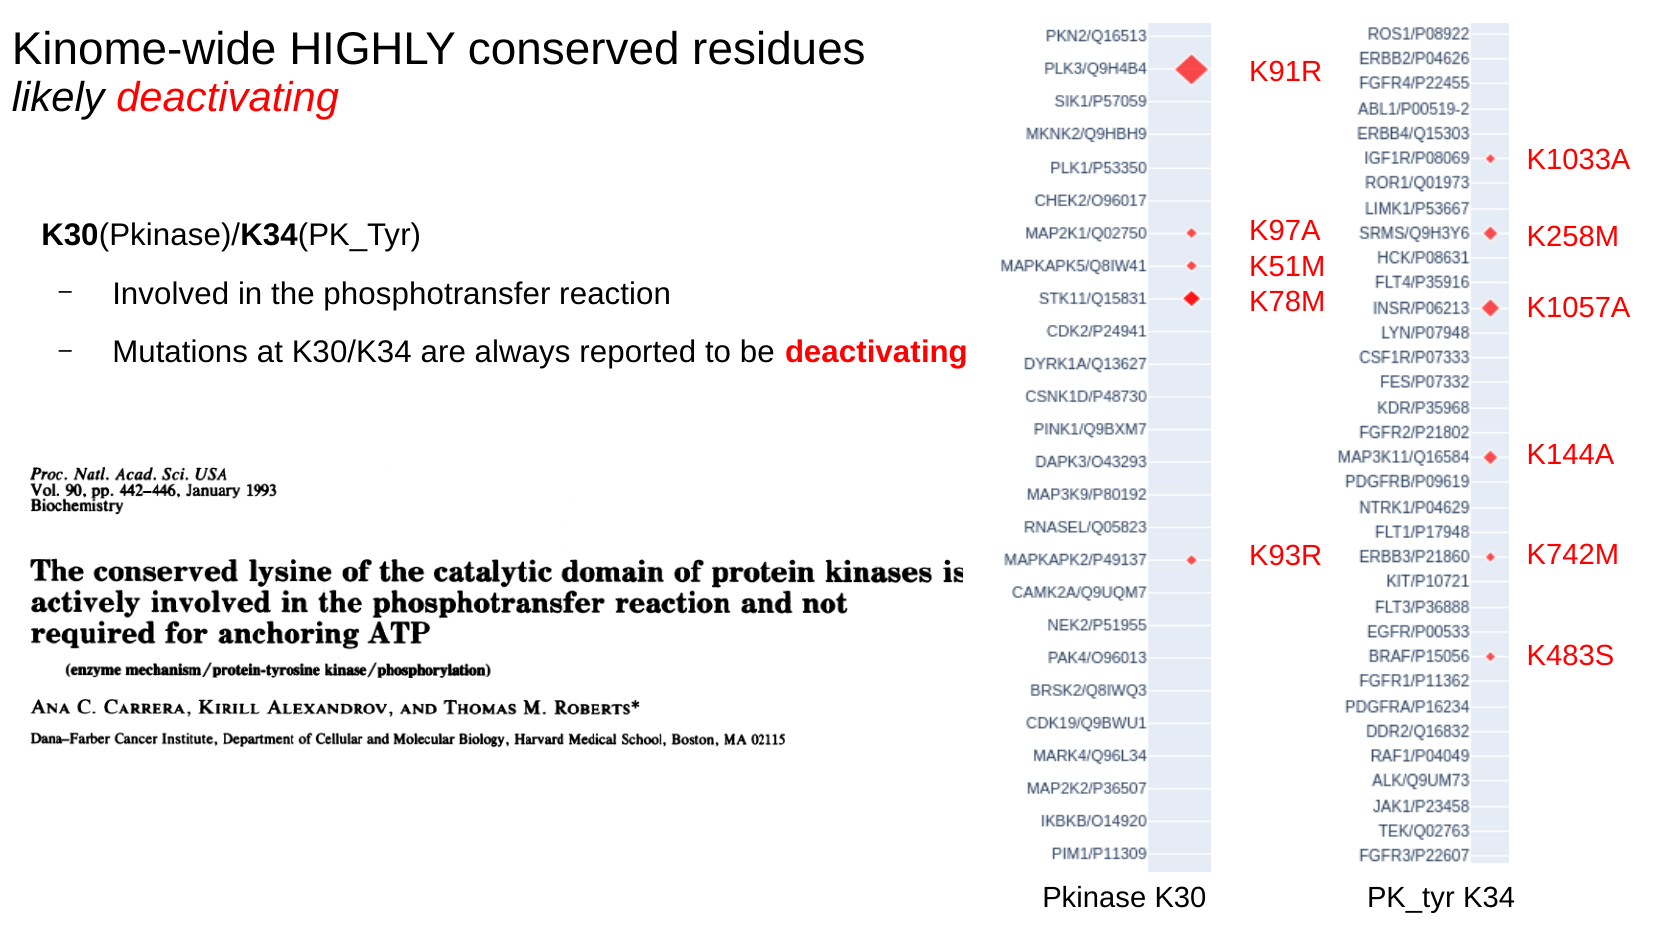

Kinome-wide HIGHLY conserved residues
likely deactivating
K91R
K1033A
K97A
K258M
# K30(Pkinase)/K34(PK_Tyr)
Involved in the phosphotransfer reaction
Mutations at K30/K34 are always reported to be deactivating
K51M
K78M
K1057A
K144A
K742M
K93R
K483S
Pkinase K30
PK_tyr K34